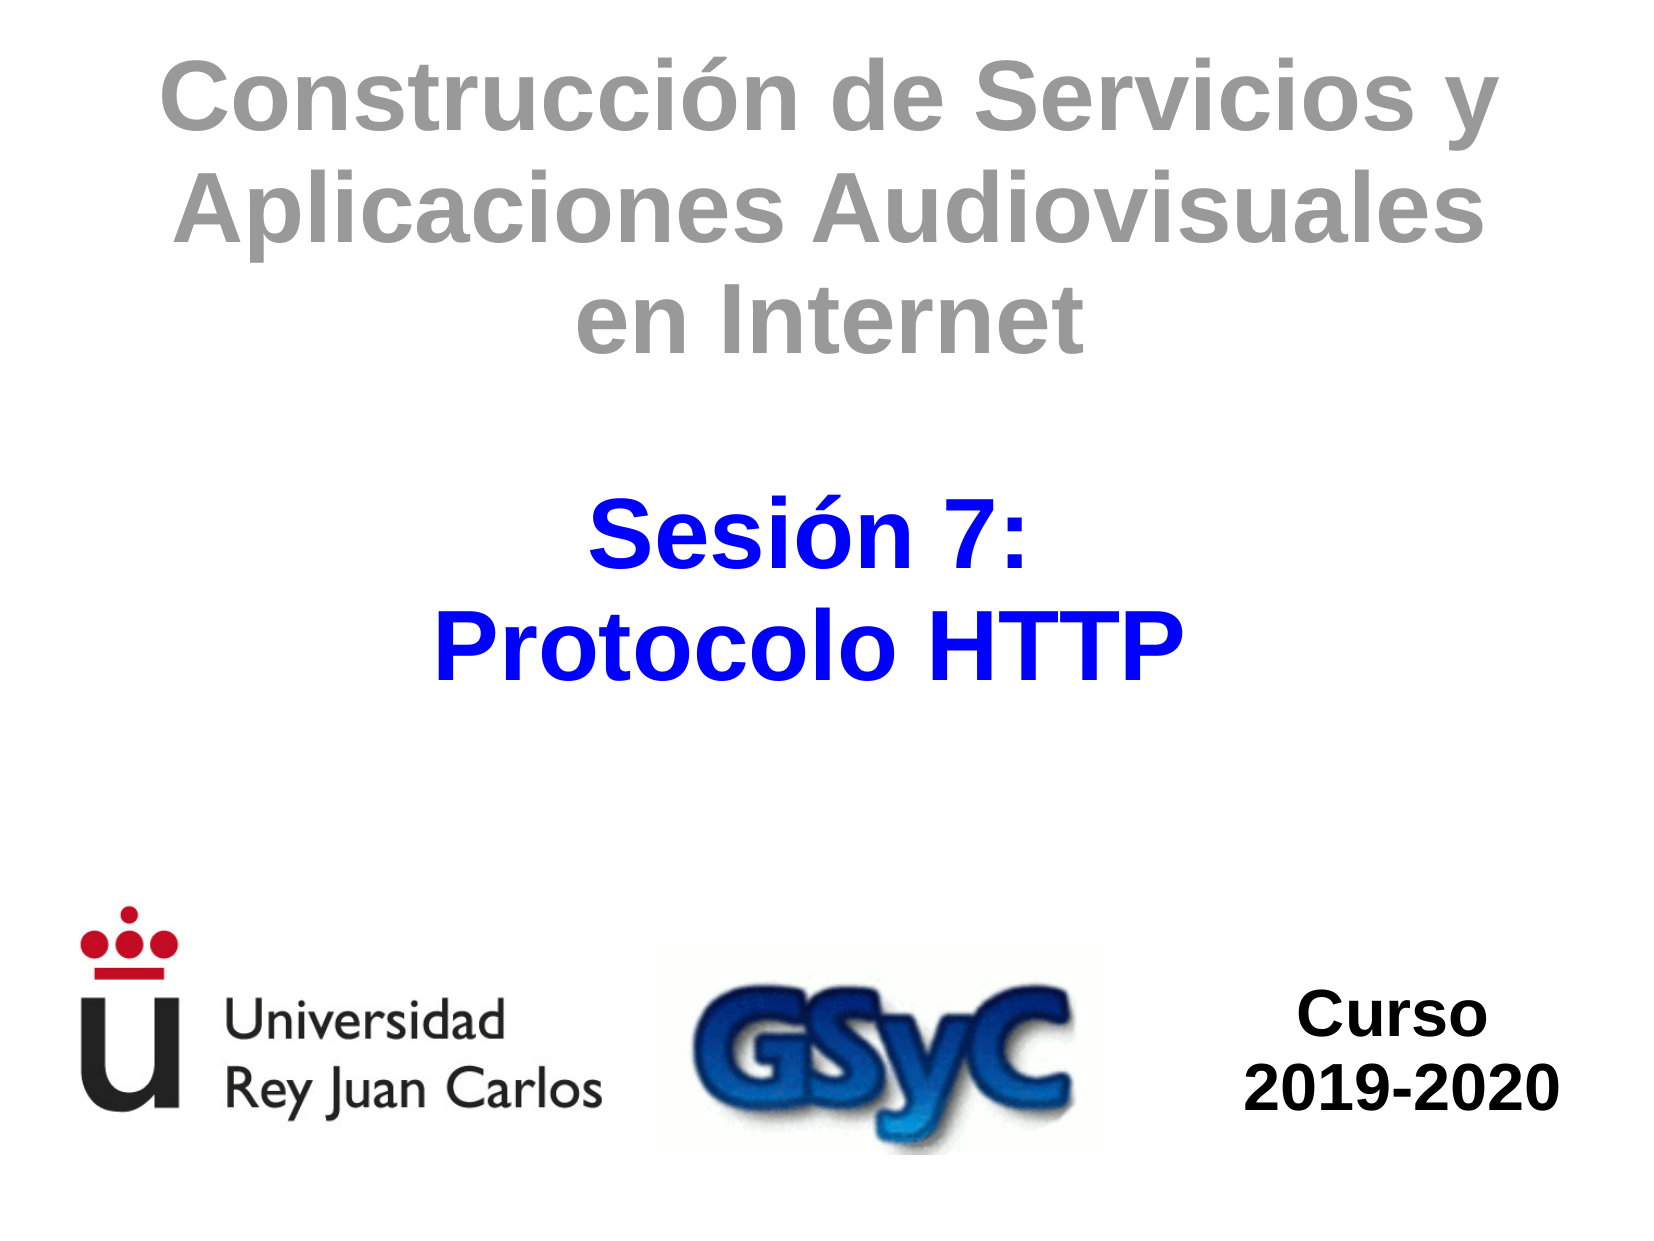

Construcción de Servicios y Aplicaciones Audiovisuales en Internet
# Sesión 7: Protocolo HTTP
Curso
2019-2020